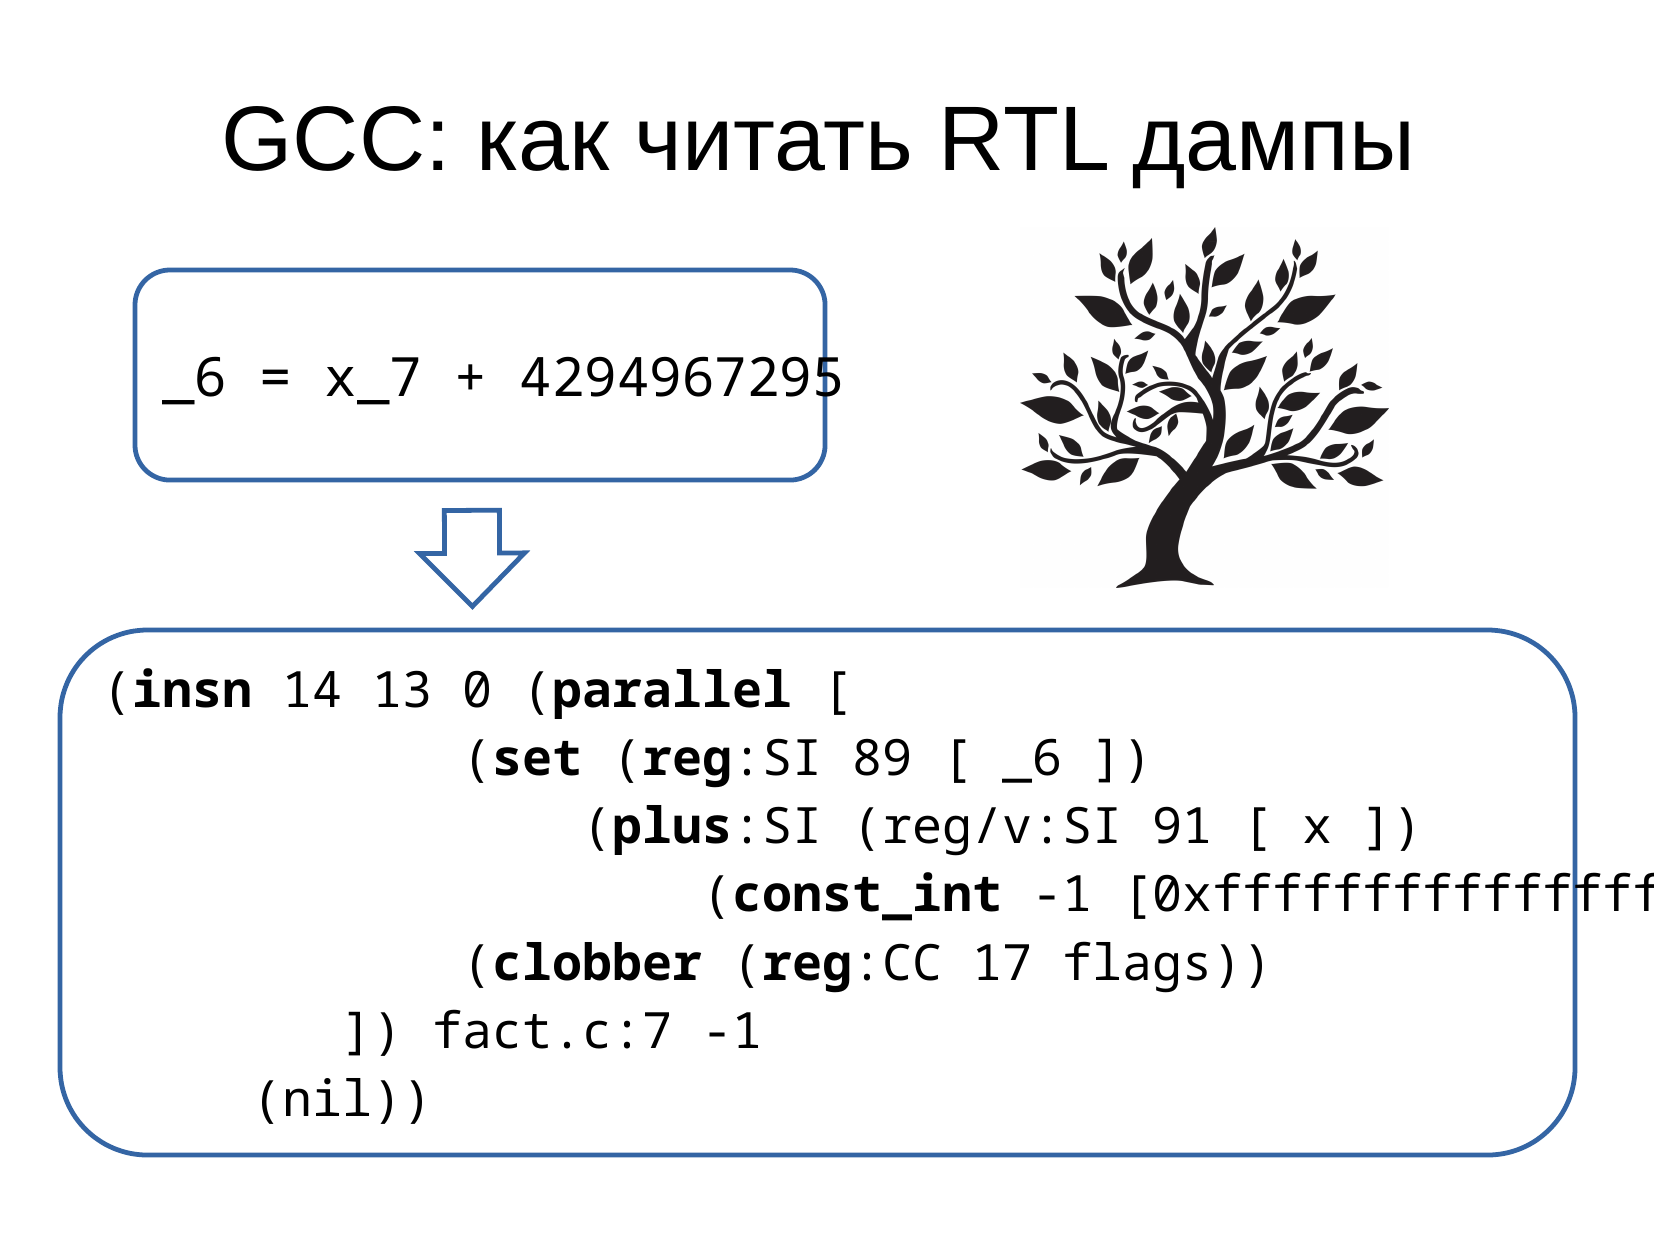

# GCC: как читать RTL дампы
_6 = x_7 + 4294967295
(insn 14 13 0 (parallel [
 (set (reg:SI 89 [ _6 ])
 (plus:SI (reg/v:SI 91 [ x ])
 (const_int -1 [0xffffffffffffffff])))
 (clobber (reg:CC 17 flags))
 ]) fact.c:7 -1
 (nil))